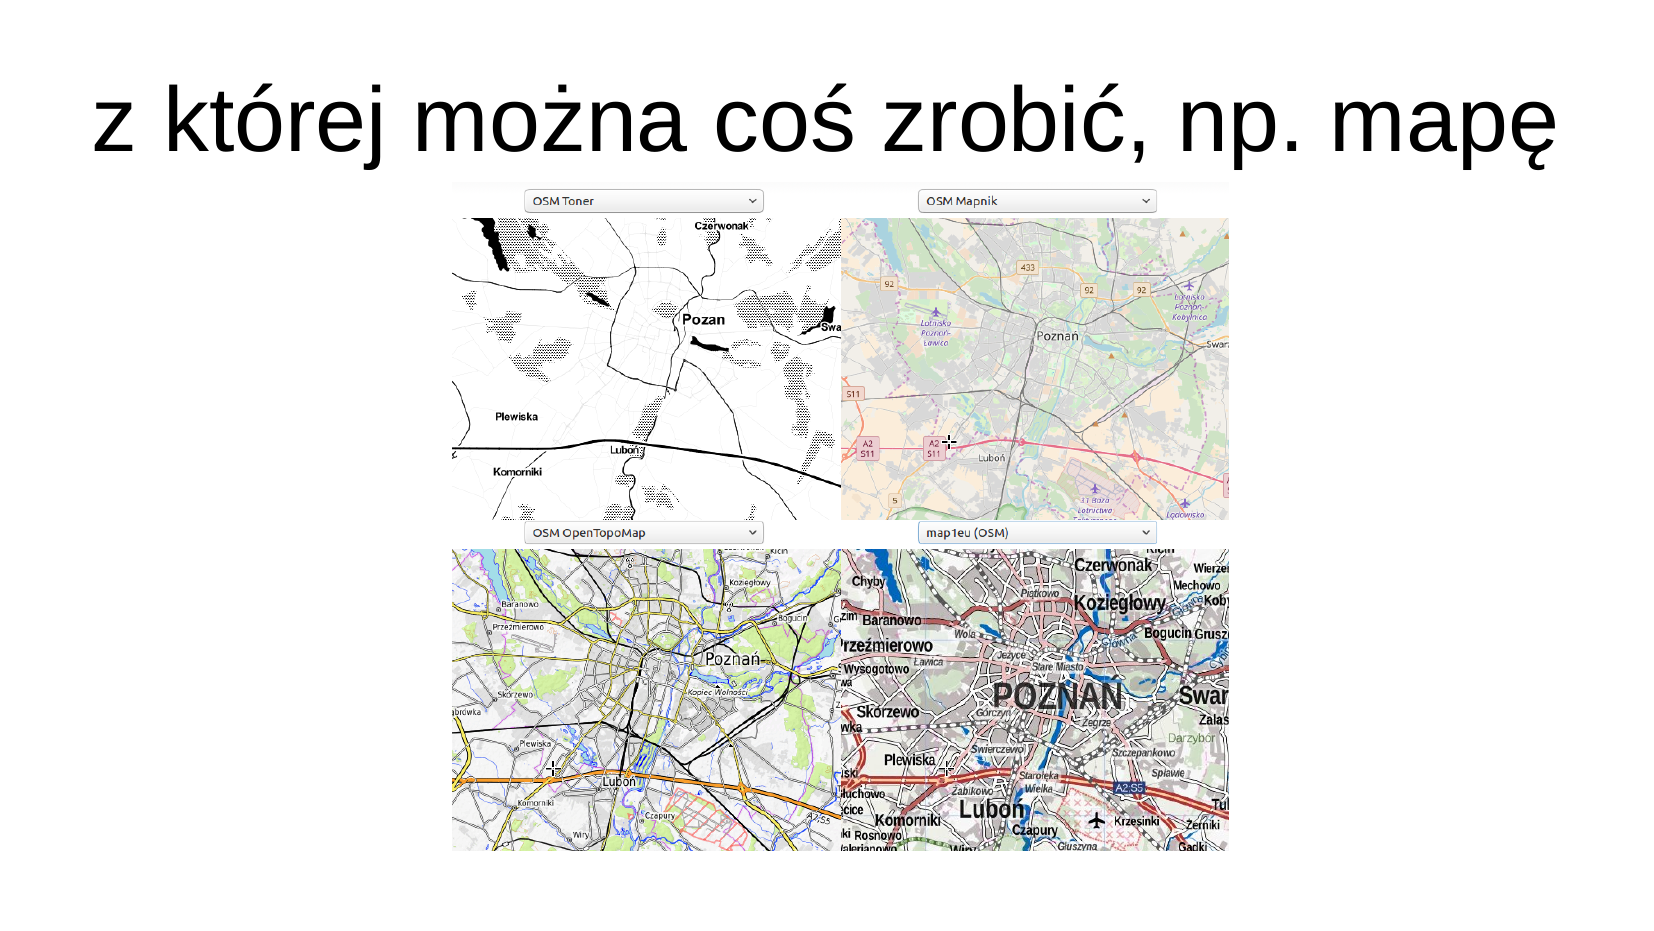

# z której można coś zrobić, np. mapę